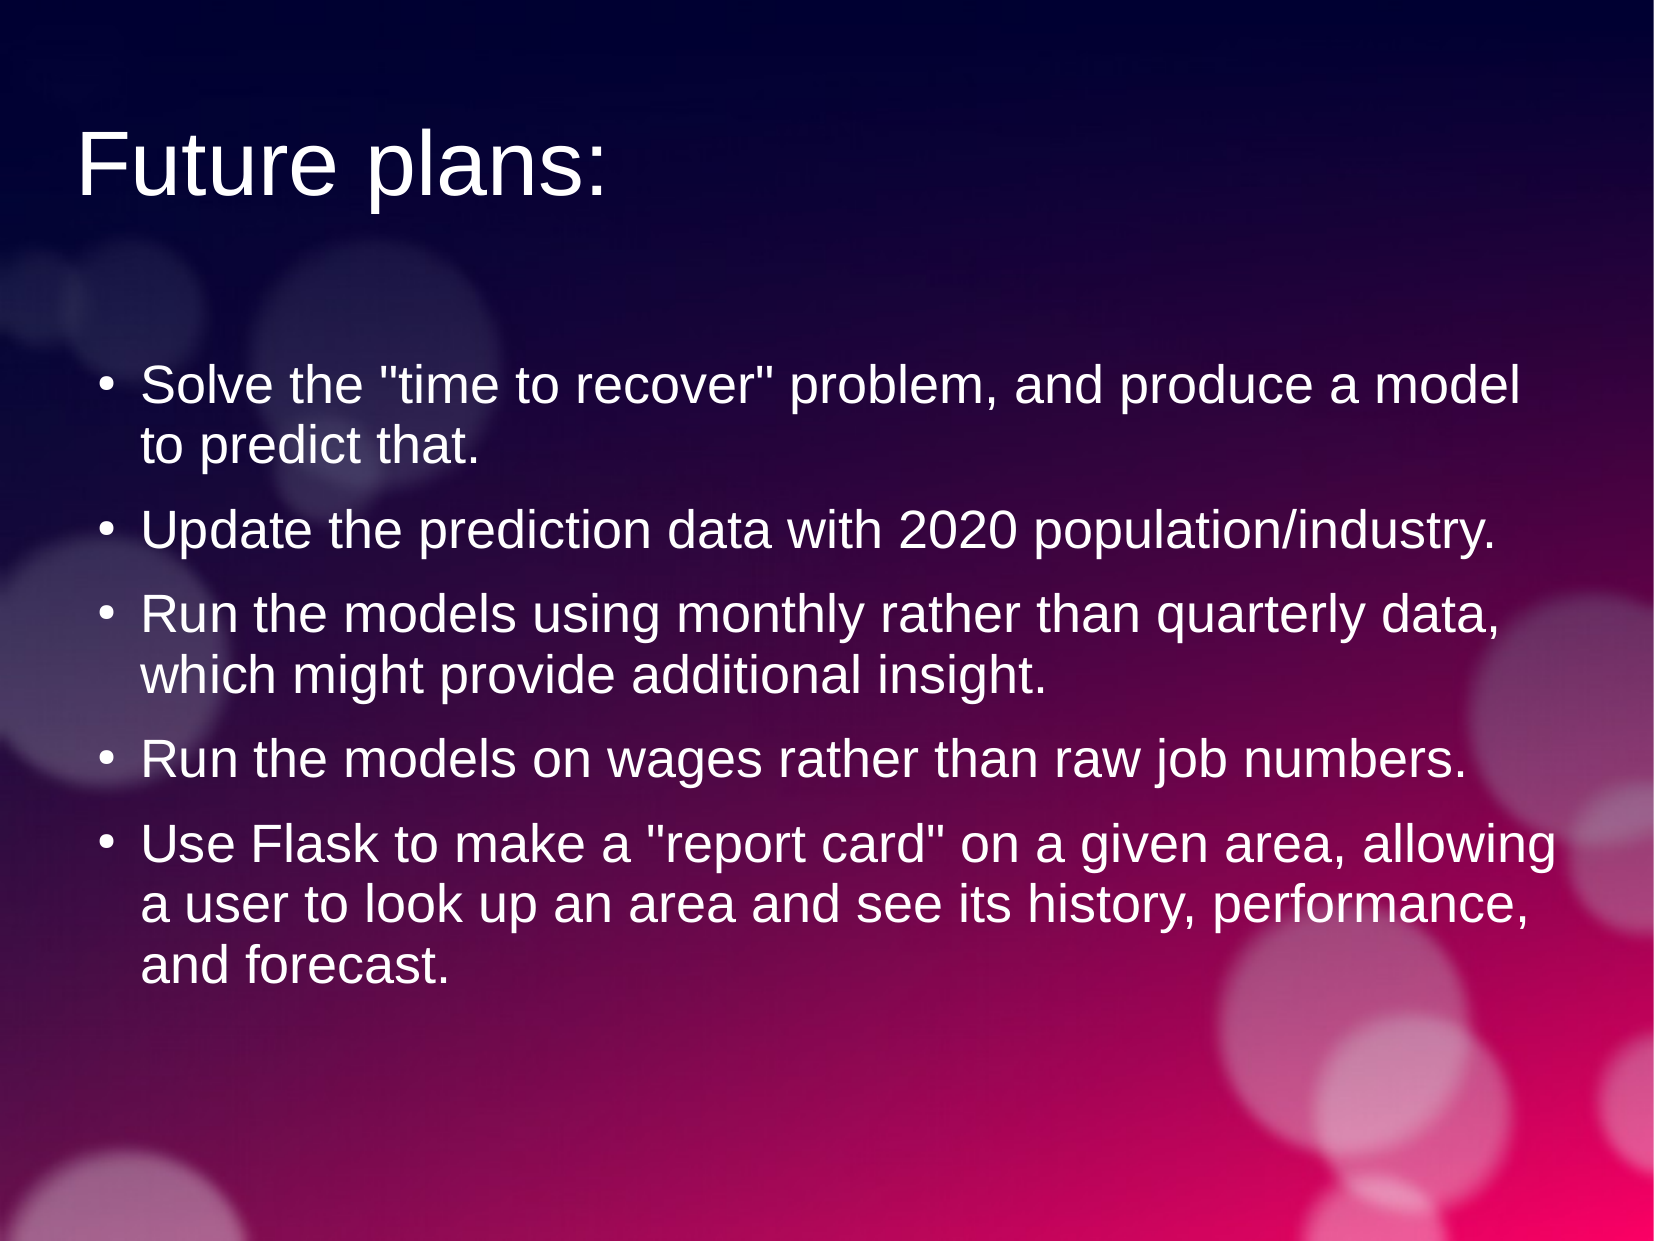

# Future plans:
Solve the "time to recover" problem, and produce a model to predict that.
Update the prediction data with 2020 population/industry.
Run the models using monthly rather than quarterly data, which might provide additional insight.
Run the models on wages rather than raw job numbers.
Use Flask to make a "report card" on a given area, allowing a user to look up an area and see its history, performance, and forecast.